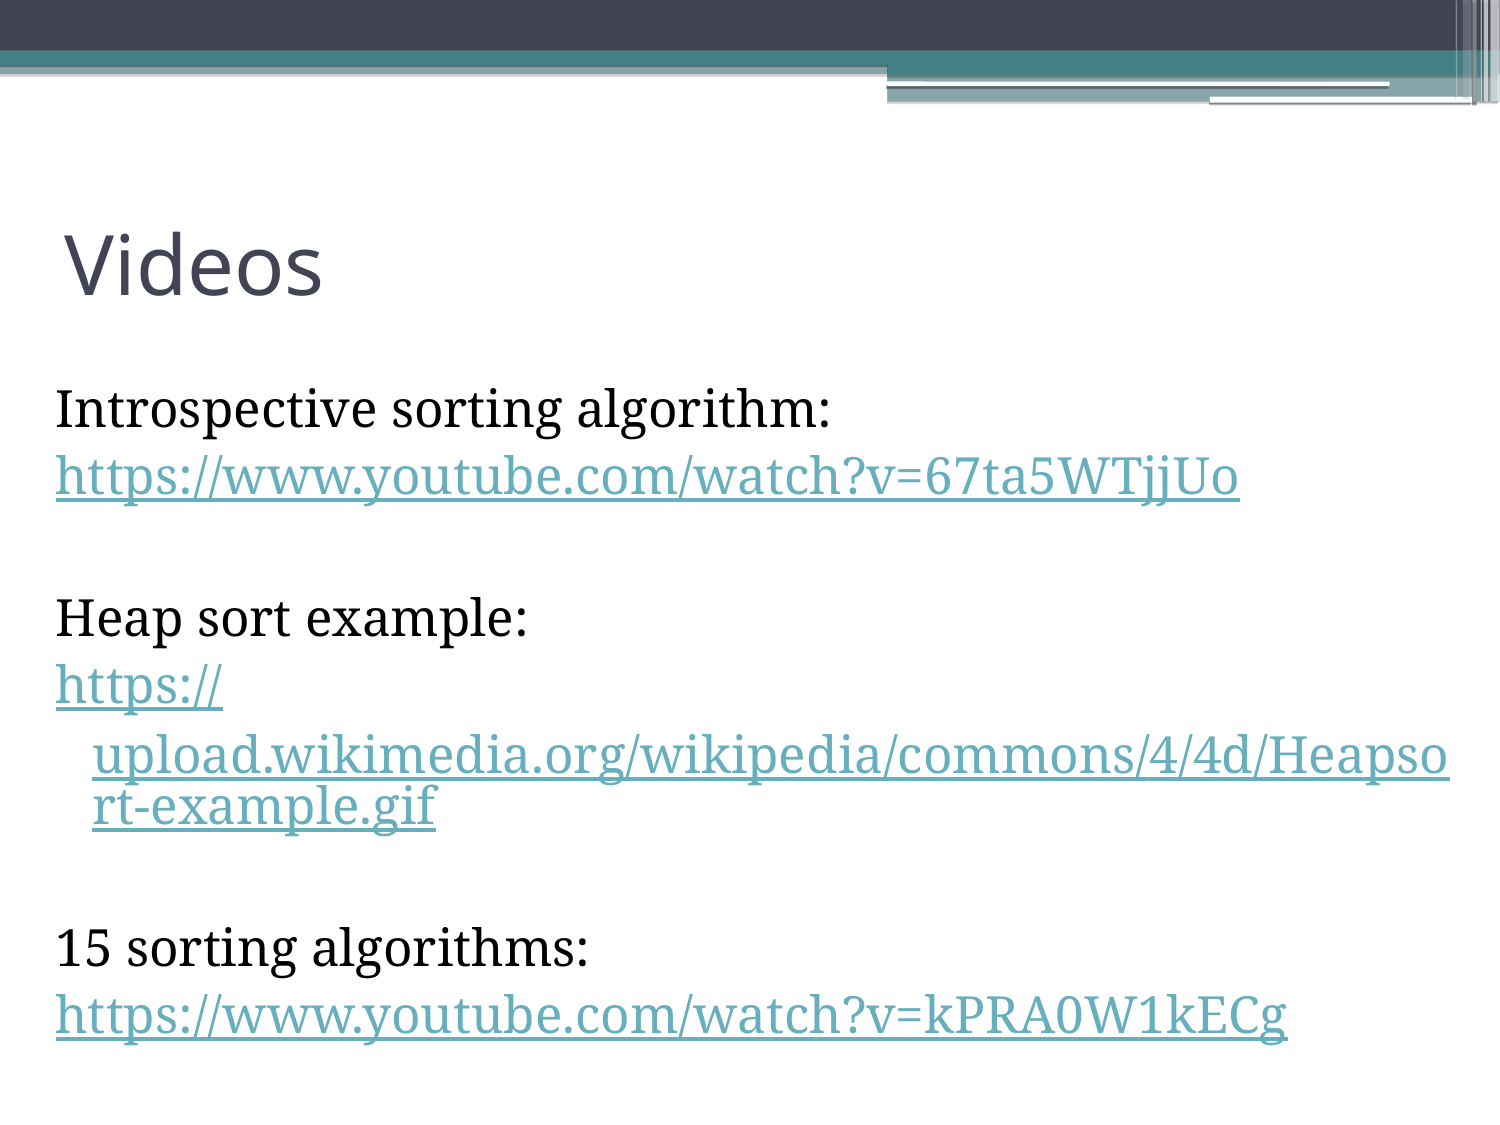

# Videos
Introspective sorting algorithm:
https://www.youtube.com/watch?v=67ta5WTjjUo
Heap sort example:
https://upload.wikimedia.org/wikipedia/commons/4/4d/Heapsort-example.gif
15 sorting algorithms:
https://www.youtube.com/watch?v=kPRA0W1kECg